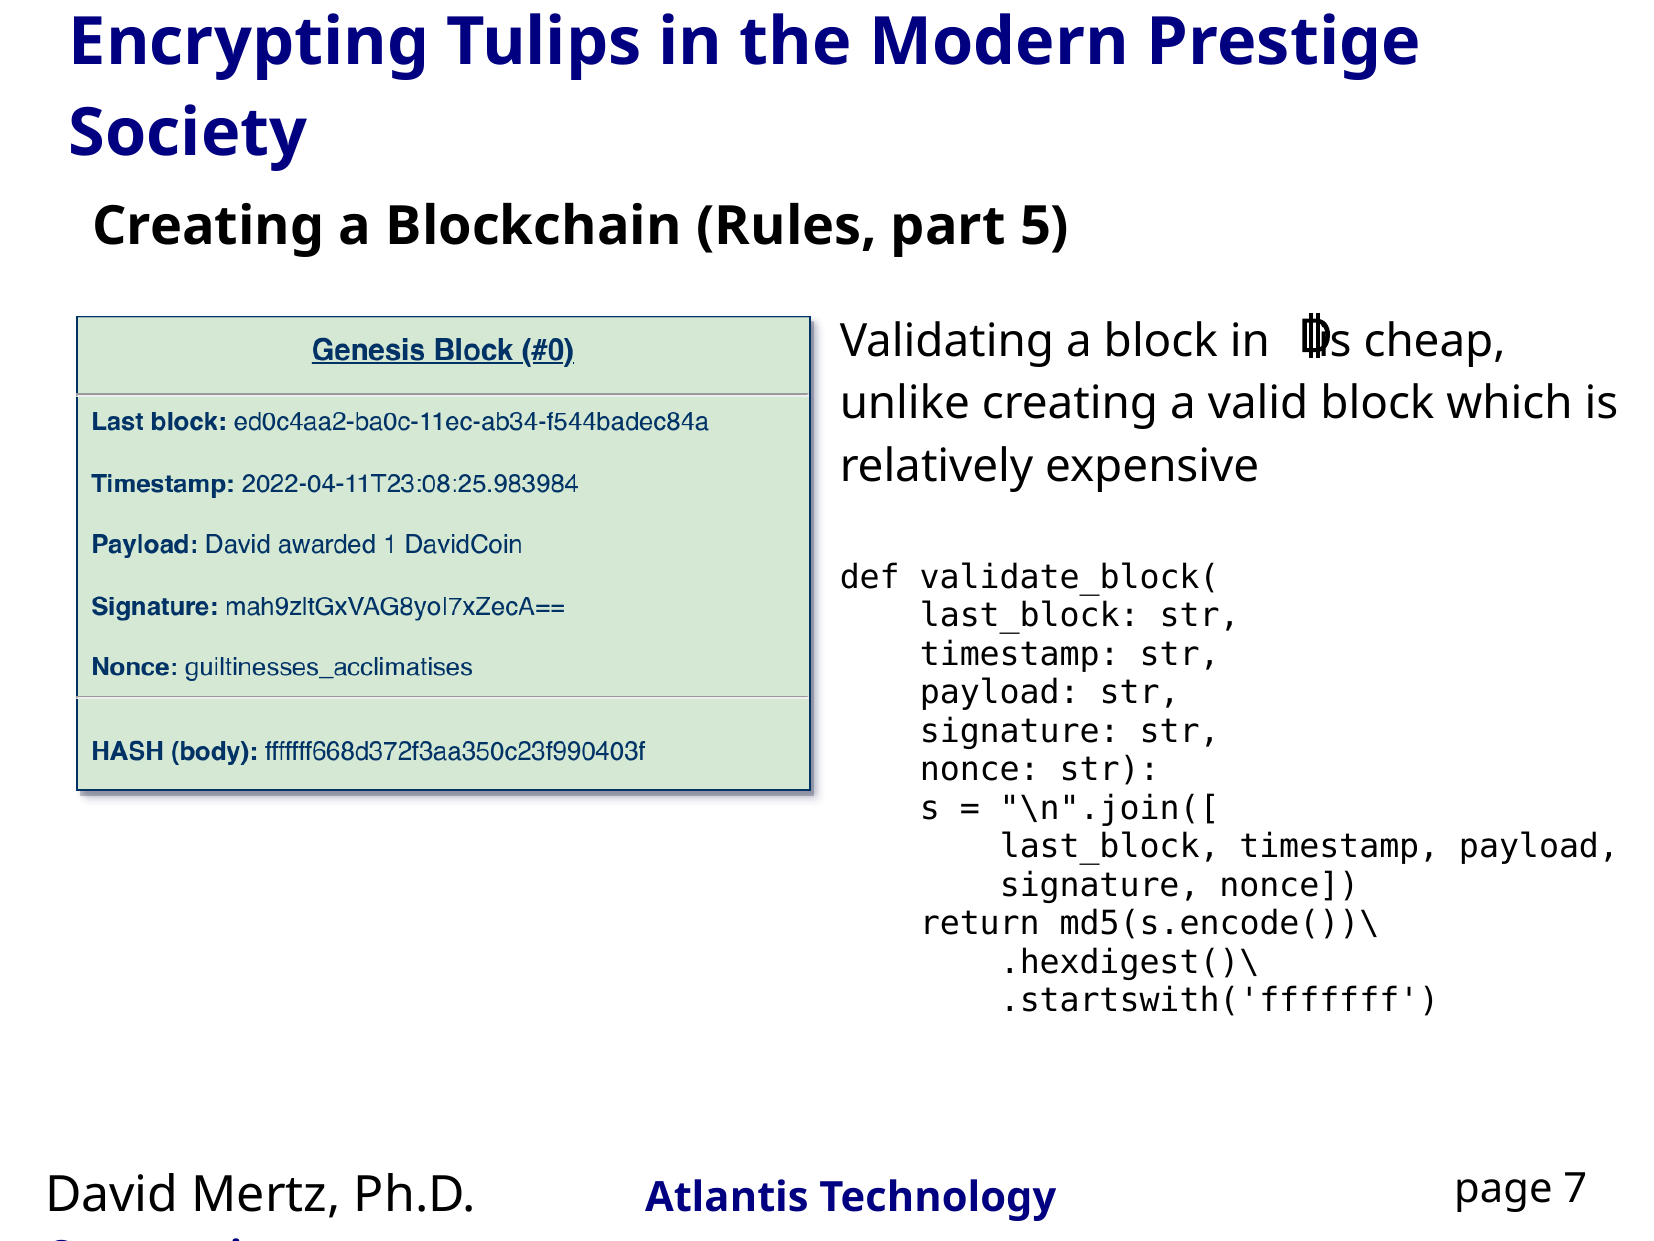

# Creating a Blockchain (Rules, part 5)
Validating a block in is cheap, unlike creating a valid block which is relatively expensive
def validate_block(
 last_block: str,
 timestamp: str,
 payload: str,
 signature: str,
 nonce: str):
 s = "\n".join([
 last_block, timestamp, payload,
 signature, nonce])
 return md5(s.encode())\
 .hexdigest()\
 .startswith('fffffff')